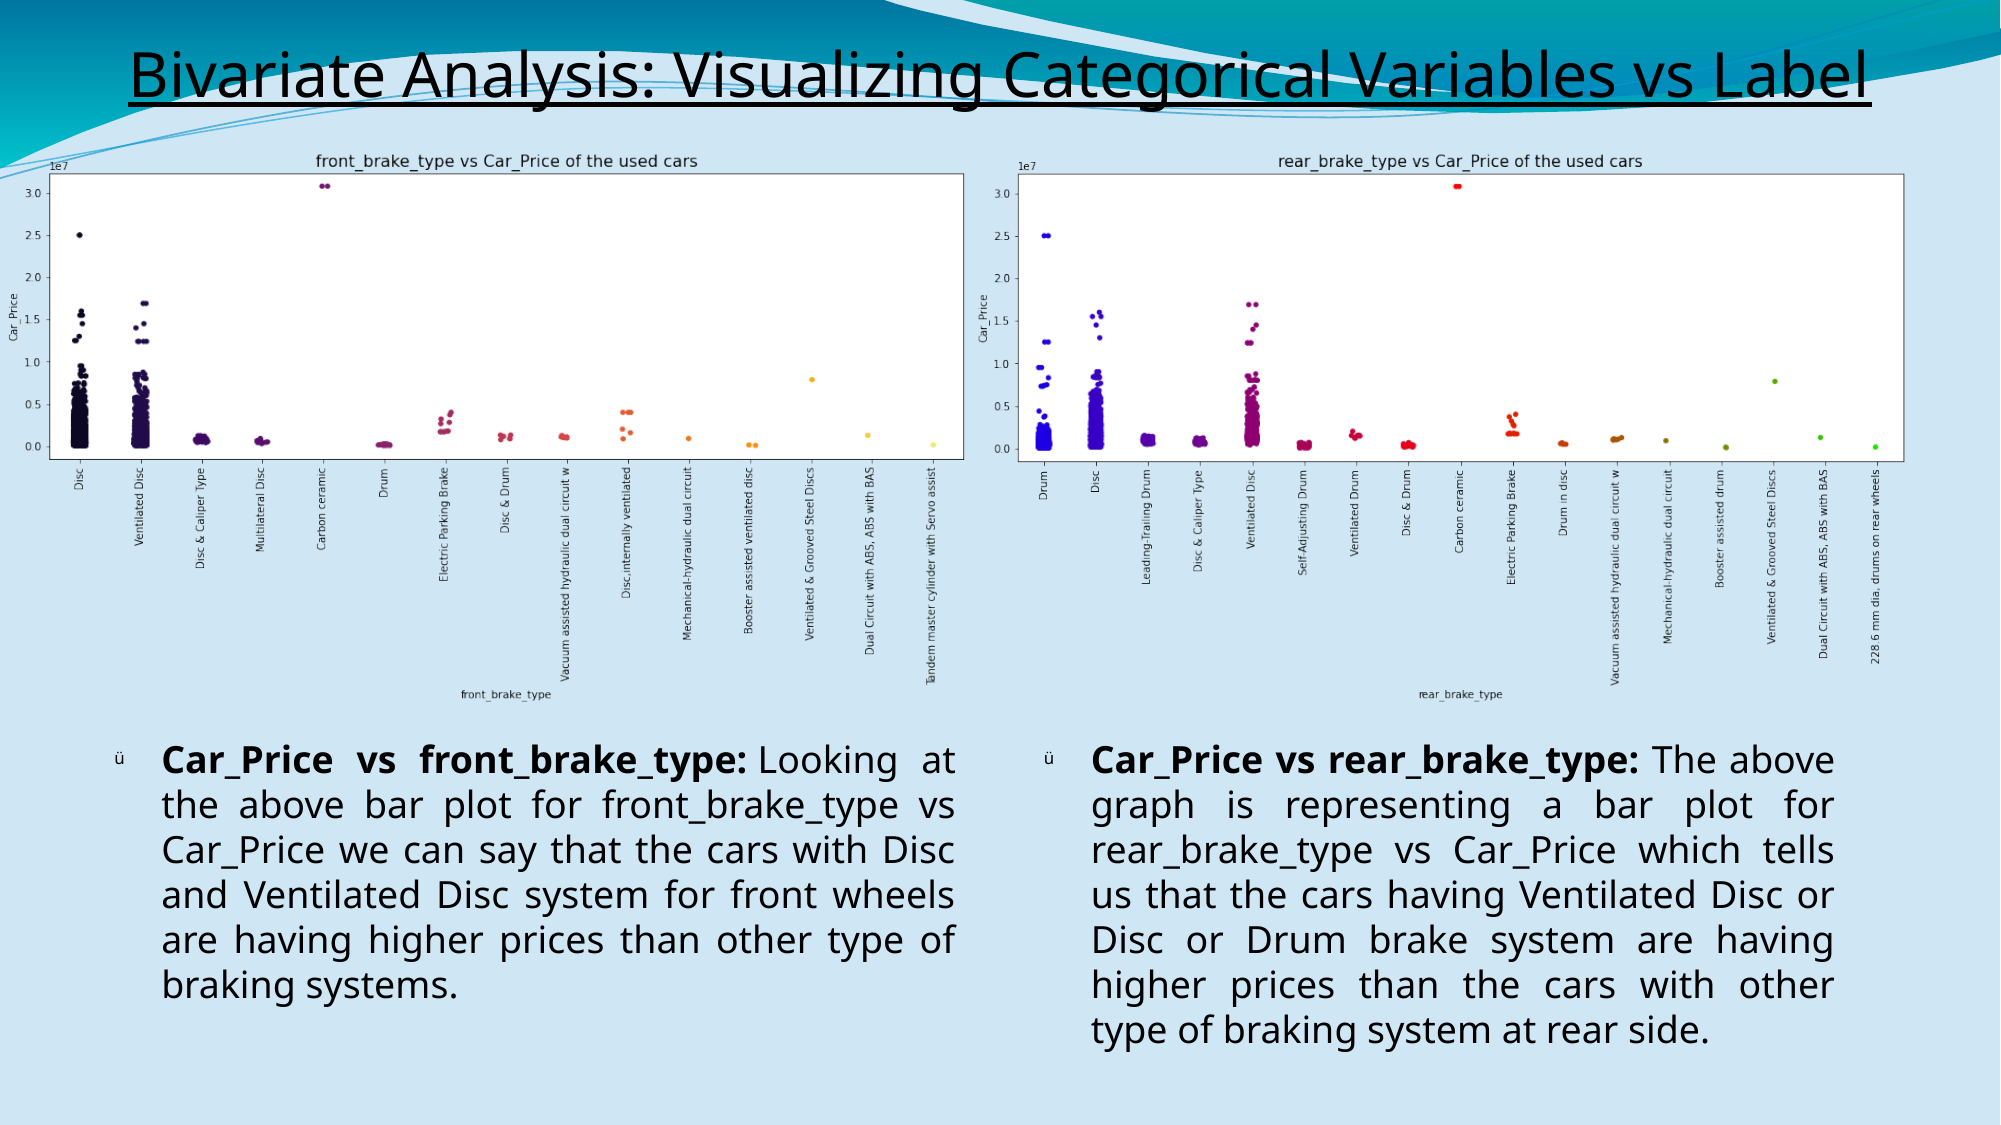

Bivariate Analysis: Visualizing Categorical Variables vs Label
Car_Price vs front_brake_type: Looking at the above bar plot for front_brake_type vs Car_Price we can say that the cars with Disc and Ventilated Disc system for front wheels are having higher prices than other type of braking systems.
Car_Price vs rear_brake_type: The above graph is representing a bar plot for rear_brake_type vs Car_Price which tells us that the cars having Ventilated Disc or Disc or Drum brake system are having higher prices than the cars with other type of braking system at rear side.